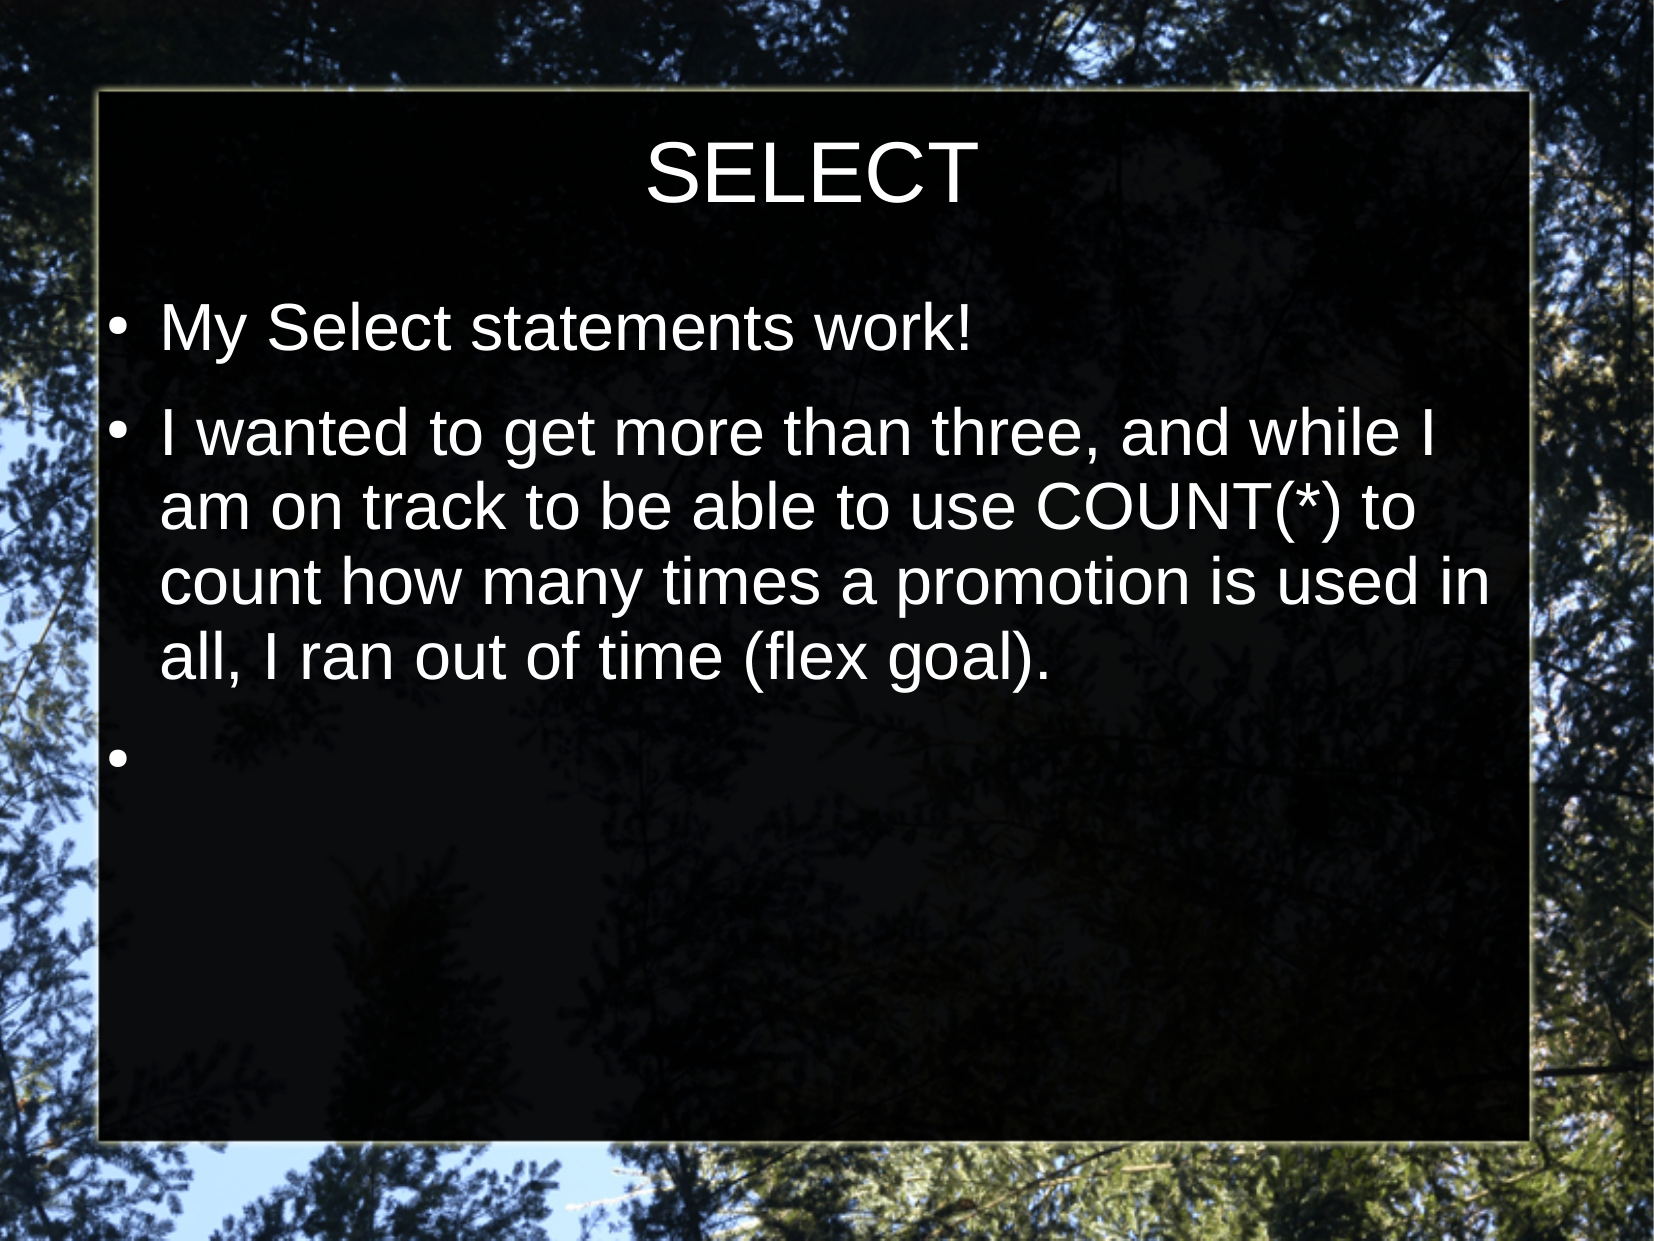

# SELECT
My Select statements work!
I wanted to get more than three, and while I am on track to be able to use COUNT(*) to count how many times a promotion is used in all, I ran out of time (flex goal).